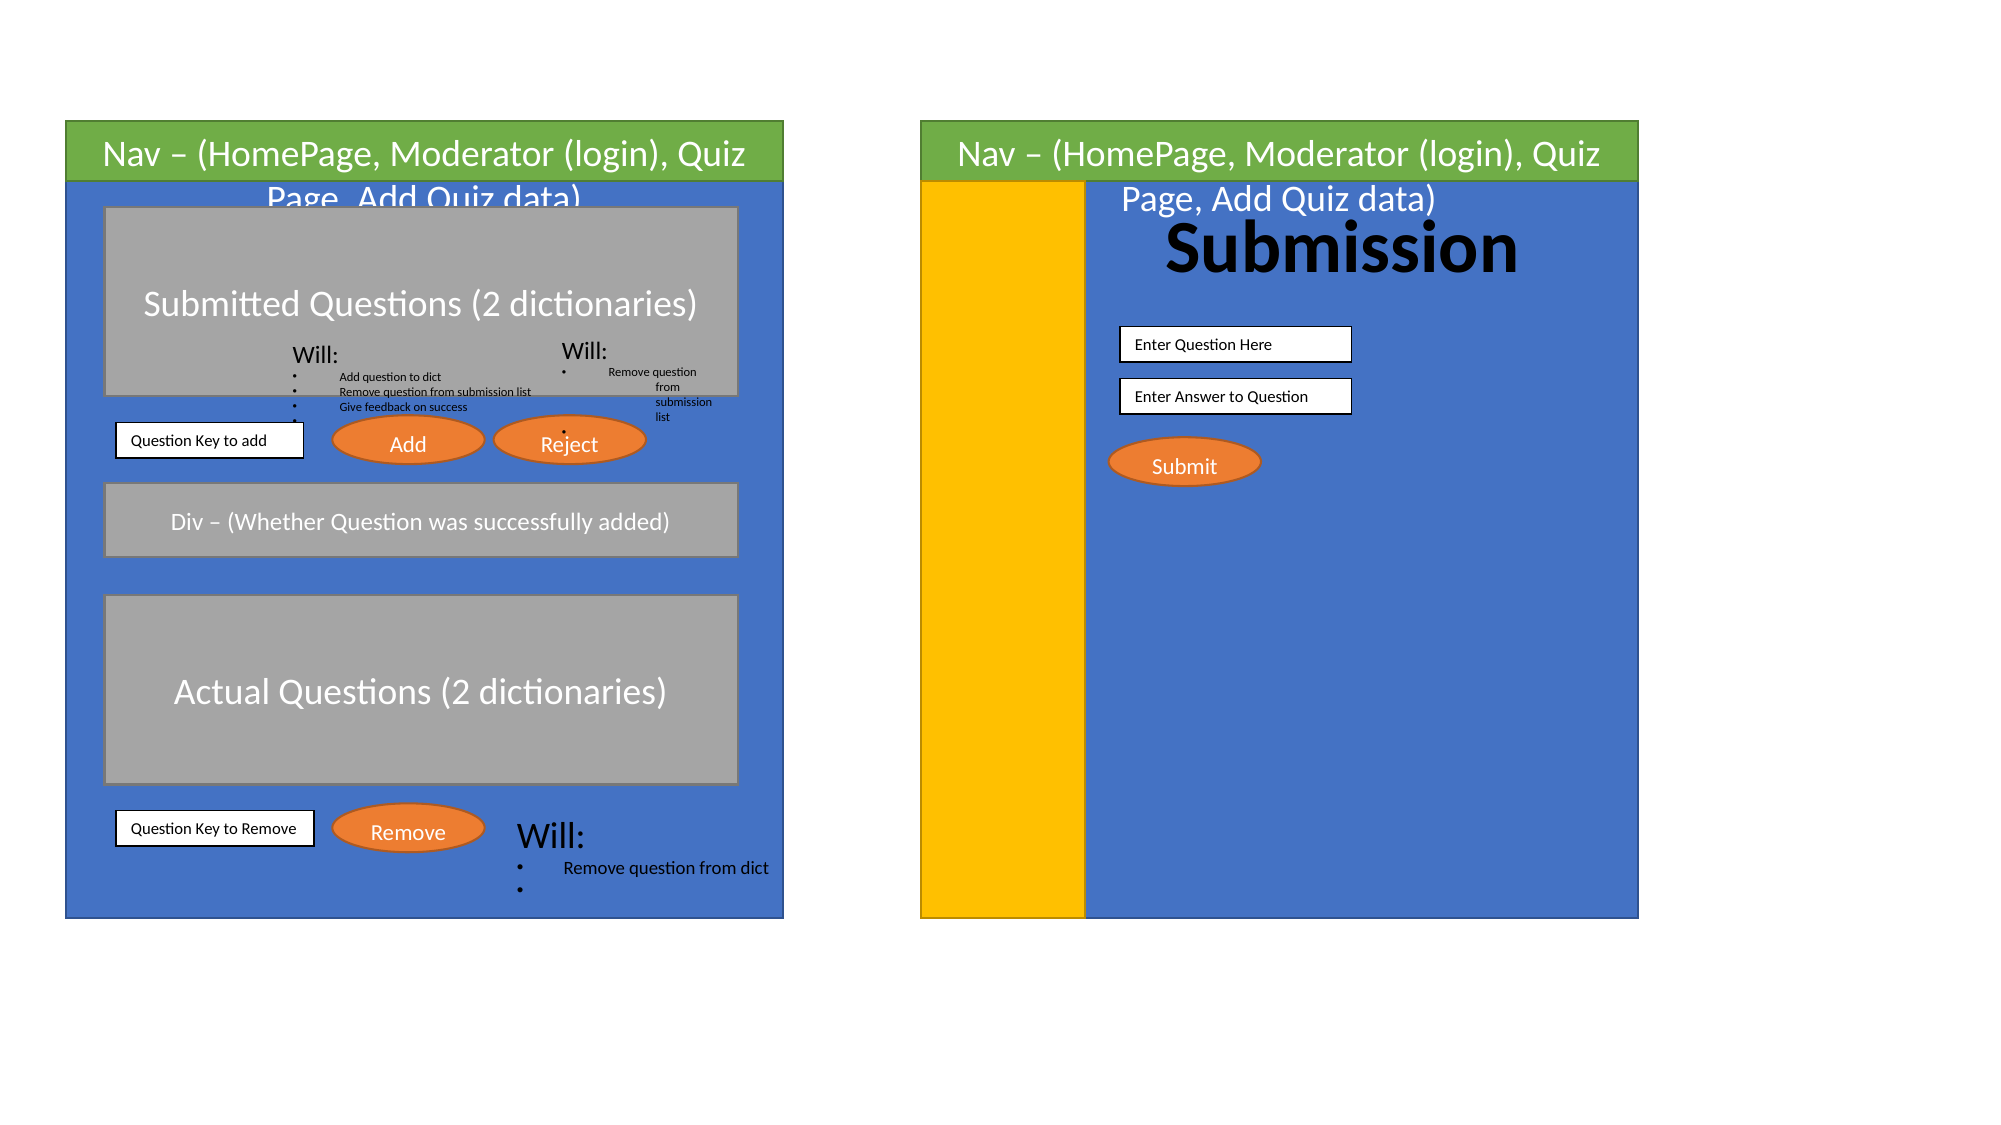

Nav – (HomePage, Moderator (login), Quiz Page, Add Quiz data)
Nav – (HomePage, Moderator (login), Quiz Page, Add Quiz data)
Submission
Submitted Questions (2 dictionaries)
Will:
Remove question from submission list
Enter Question Here
Will:
Add question to dict
Remove question from submission list
Give feedback on success
Enter Answer to Question
Add
Reject
Question Key to add
Submit
Div – (Whether Question was successfully added)
Actual Questions (2 dictionaries)
Remove
Will:
Remove question from dict
Question Key to Remove